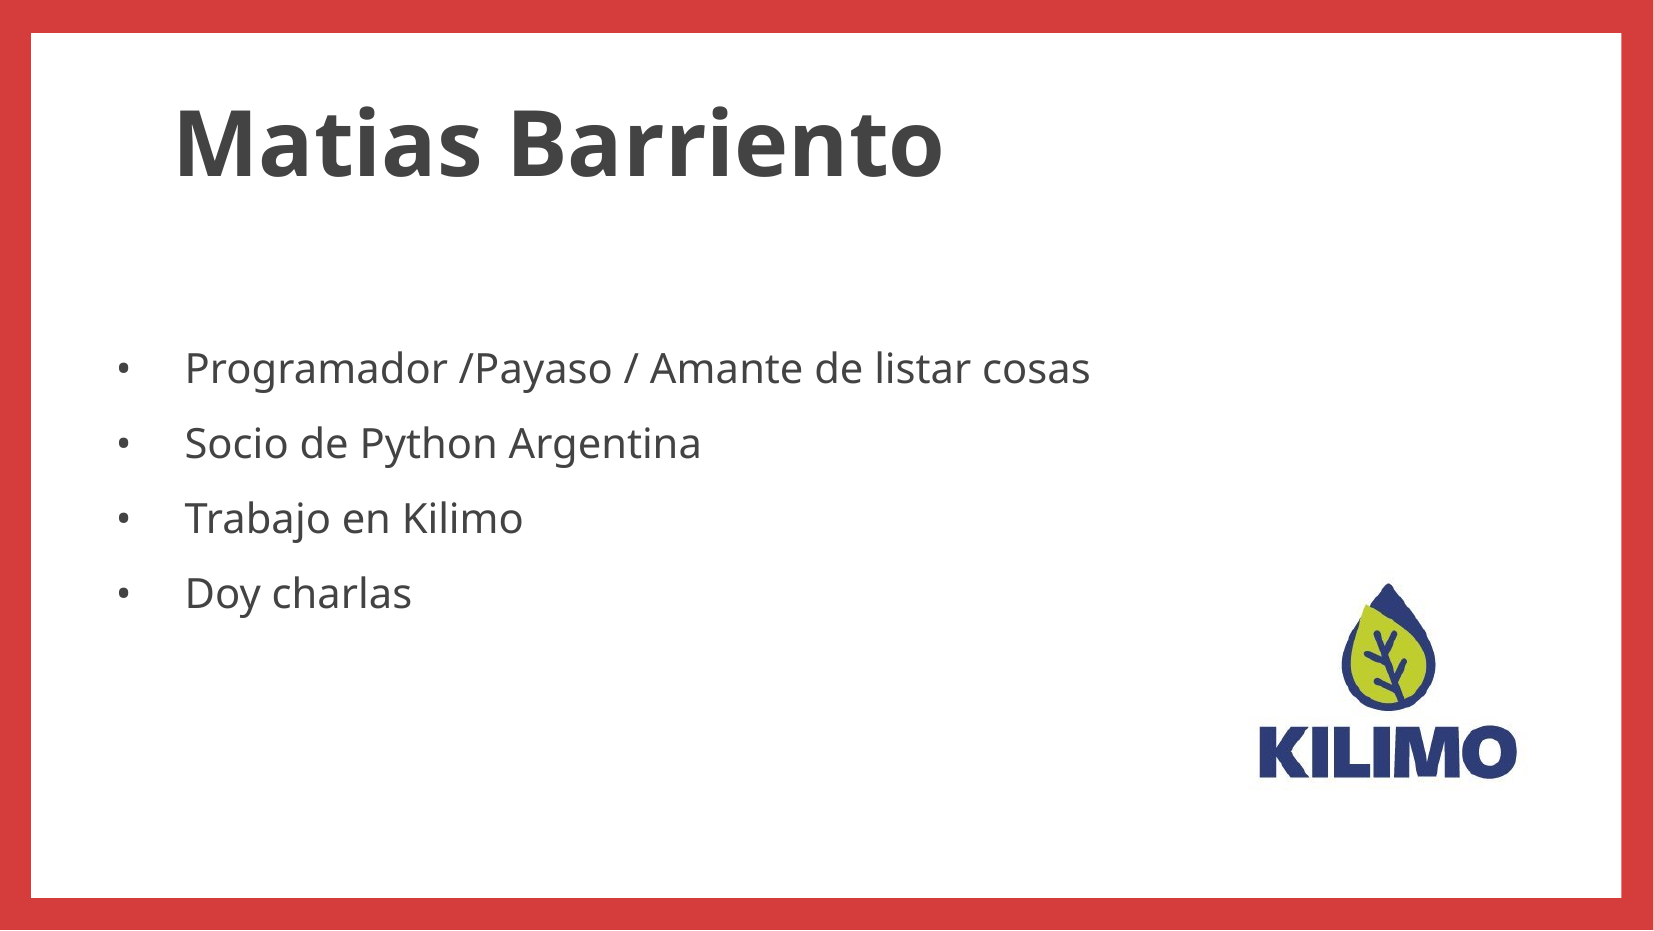

# Matias Barriento
Programador /Payaso / Amante de listar cosas
Socio de Python Argentina
Trabajo en Kilimo
Doy charlas